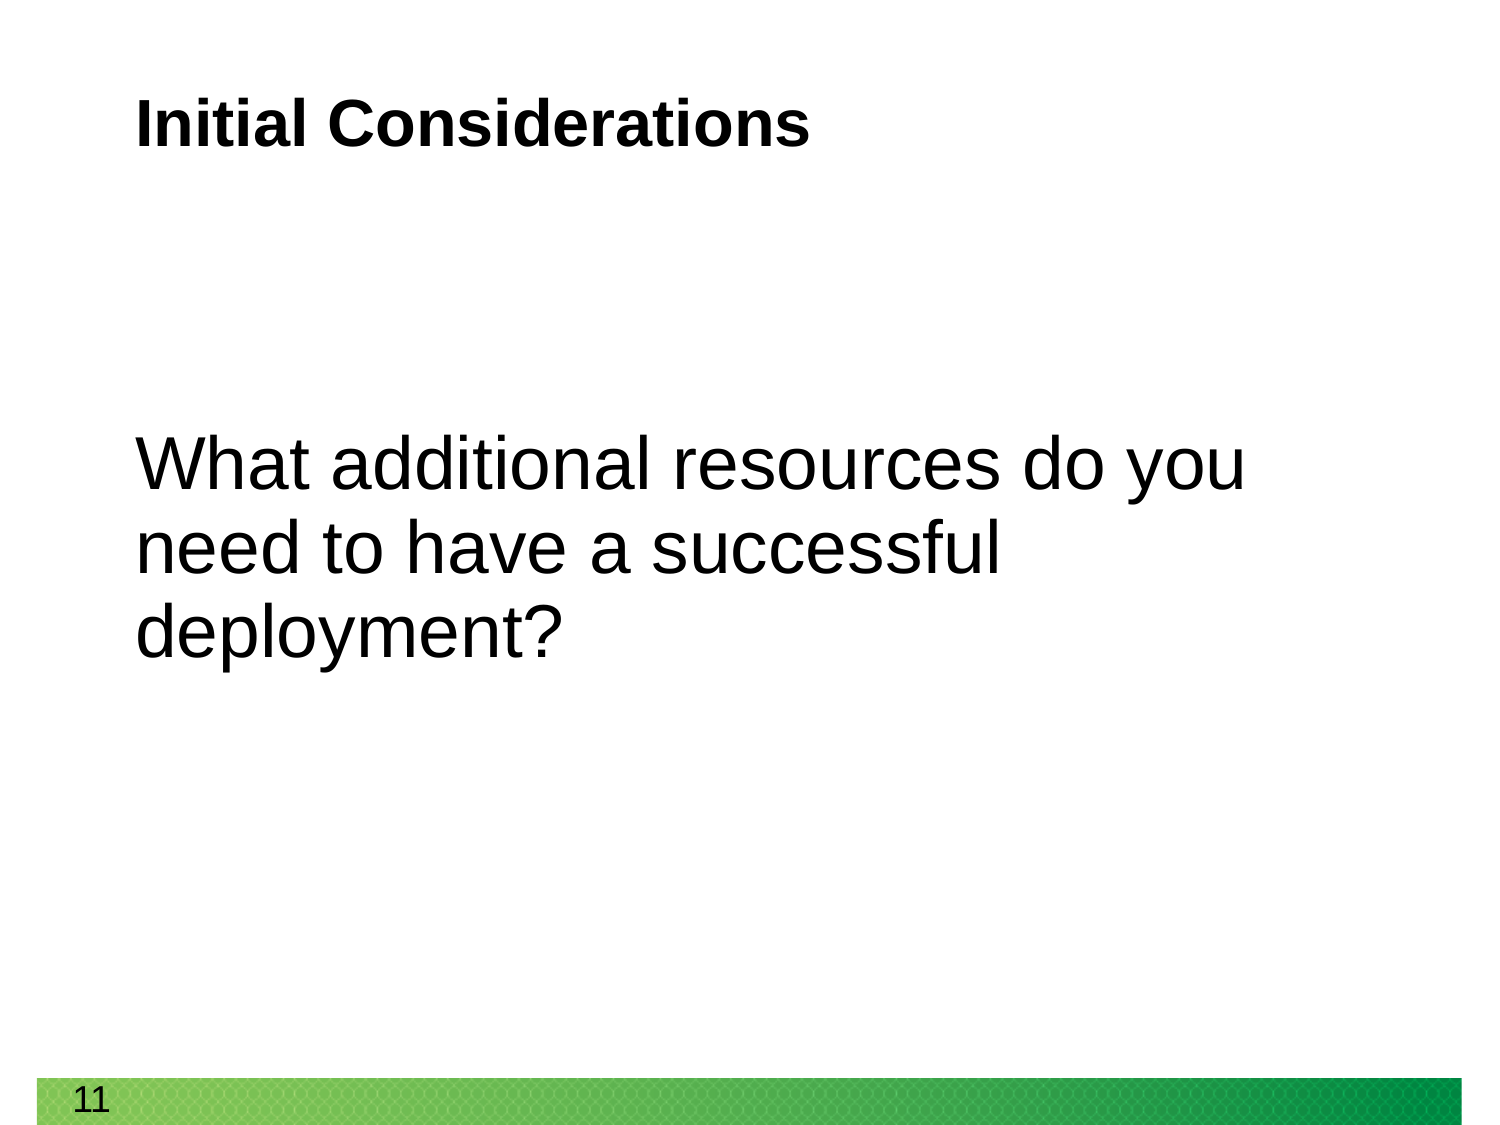

# Initial Considerations
What additional resources do you need to have a successful deployment?